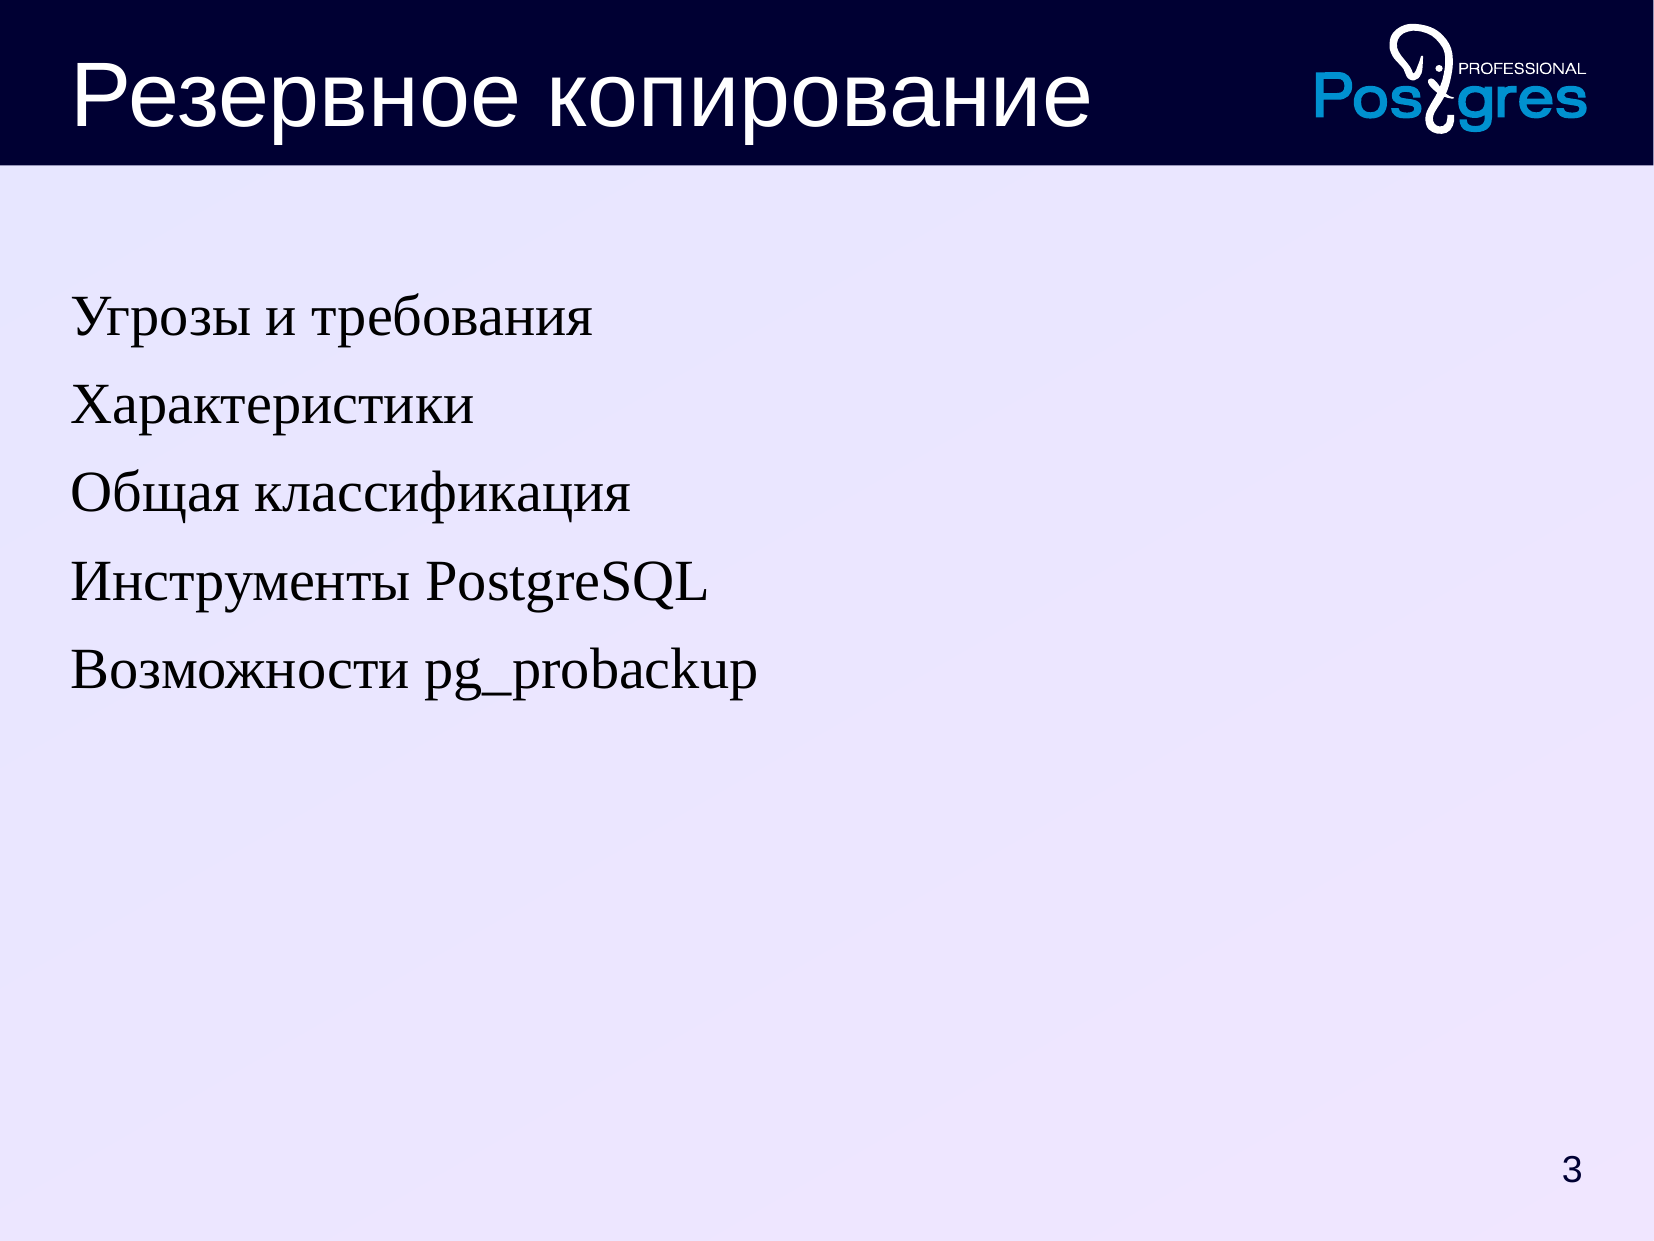

# Резервное копирование
Угрозы и требования
Характеристики
Общая классификация
Инструменты PostgreSQL
Возможности pg_probackup